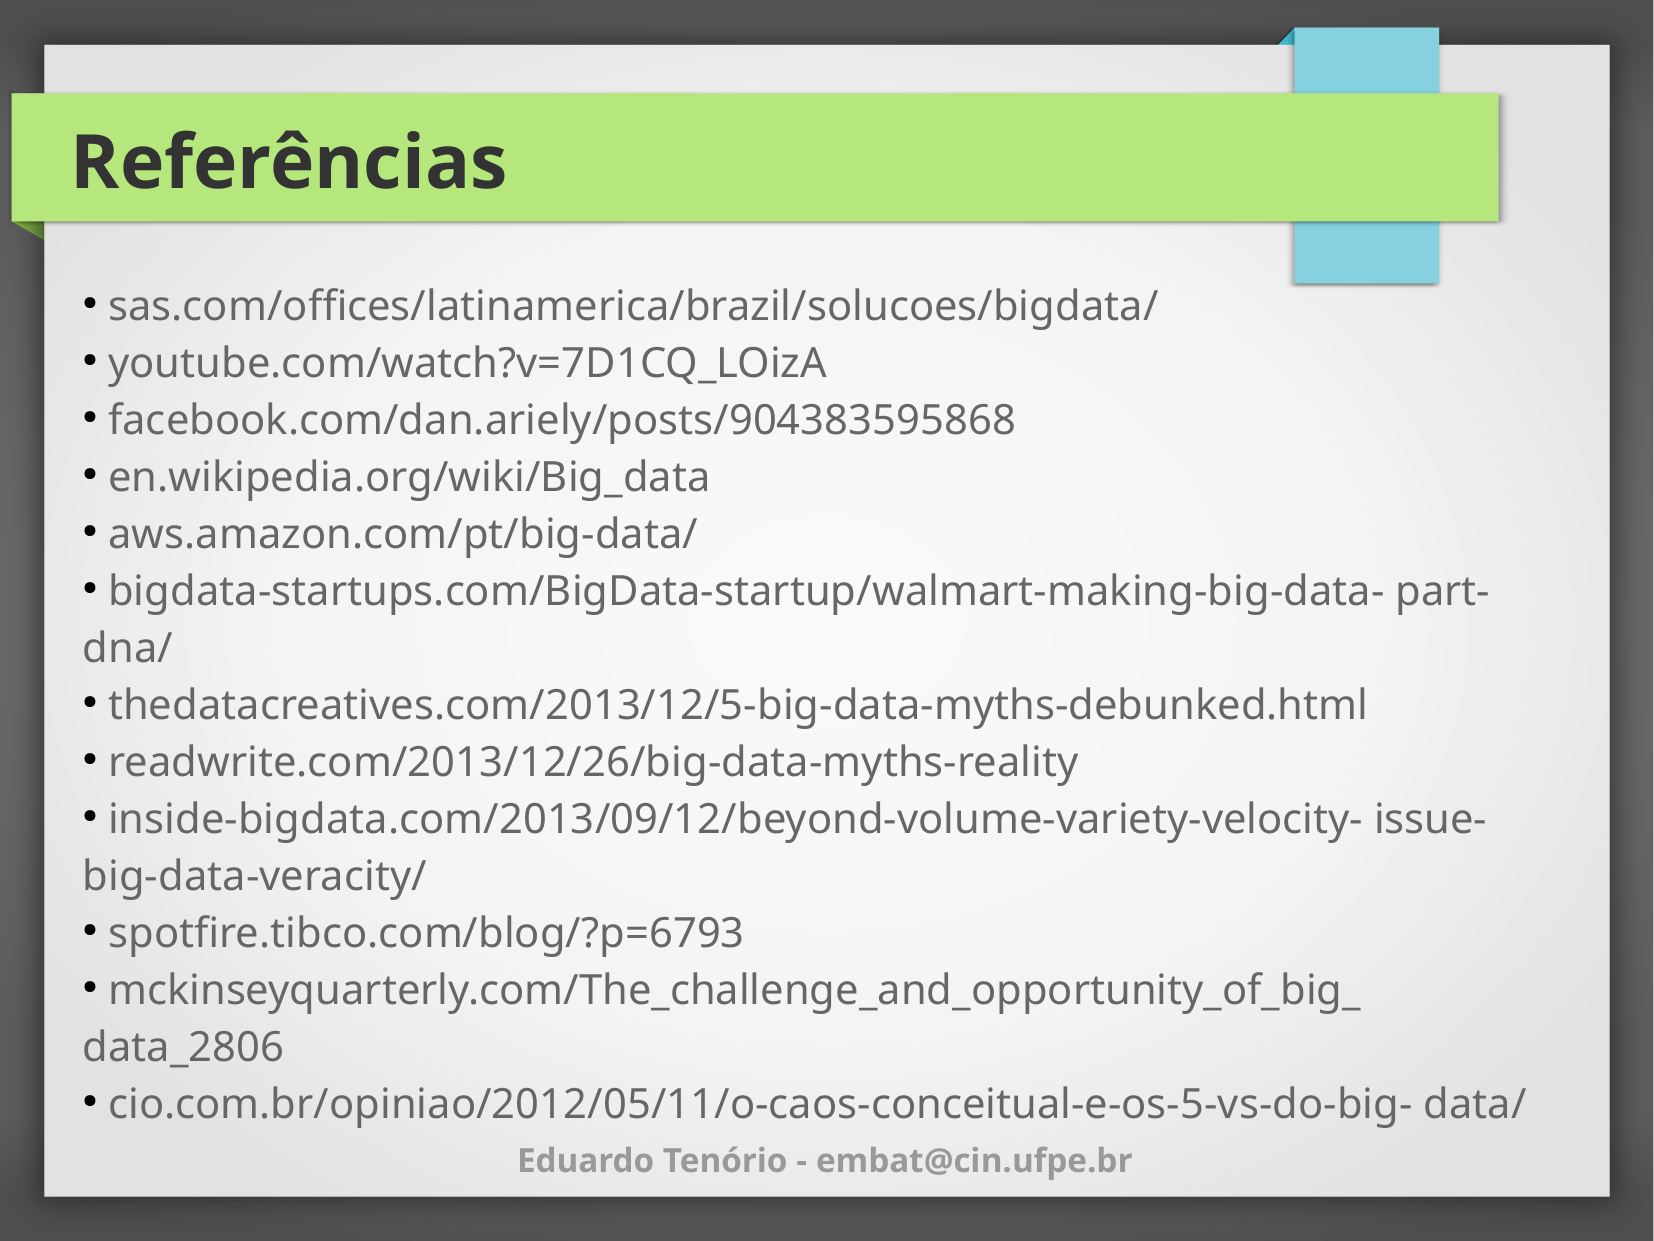

# Referências
 sas.com/offices/latinamerica/brazil/solucoes/bigdata/
 youtube.com/watch?v=7D1CQ_LOizA
 facebook.com/dan.ariely/posts/904383595868
 en.wikipedia.org/wiki/Big_data
 aws.amazon.com/pt/big-data/
 bigdata-startups.com/BigData-startup/walmart-making-big-data- part-dna/
 thedatacreatives.com/2013/12/5-big-data-myths-debunked.html
 readwrite.com/2013/12/26/big-data-myths-reality
 inside-bigdata.com/2013/09/12/beyond-volume-variety-velocity- issue-big-data-veracity/
 spotfire.tibco.com/blog/?p=6793
 mckinseyquarterly.com/The_challenge_and_opportunity_of_big_ data_2806
 cio.com.br/opiniao/2012/05/11/o-caos-conceitual-e-os-5-vs-do-big- data/
Eduardo Tenório - embat@cin.ufpe.br